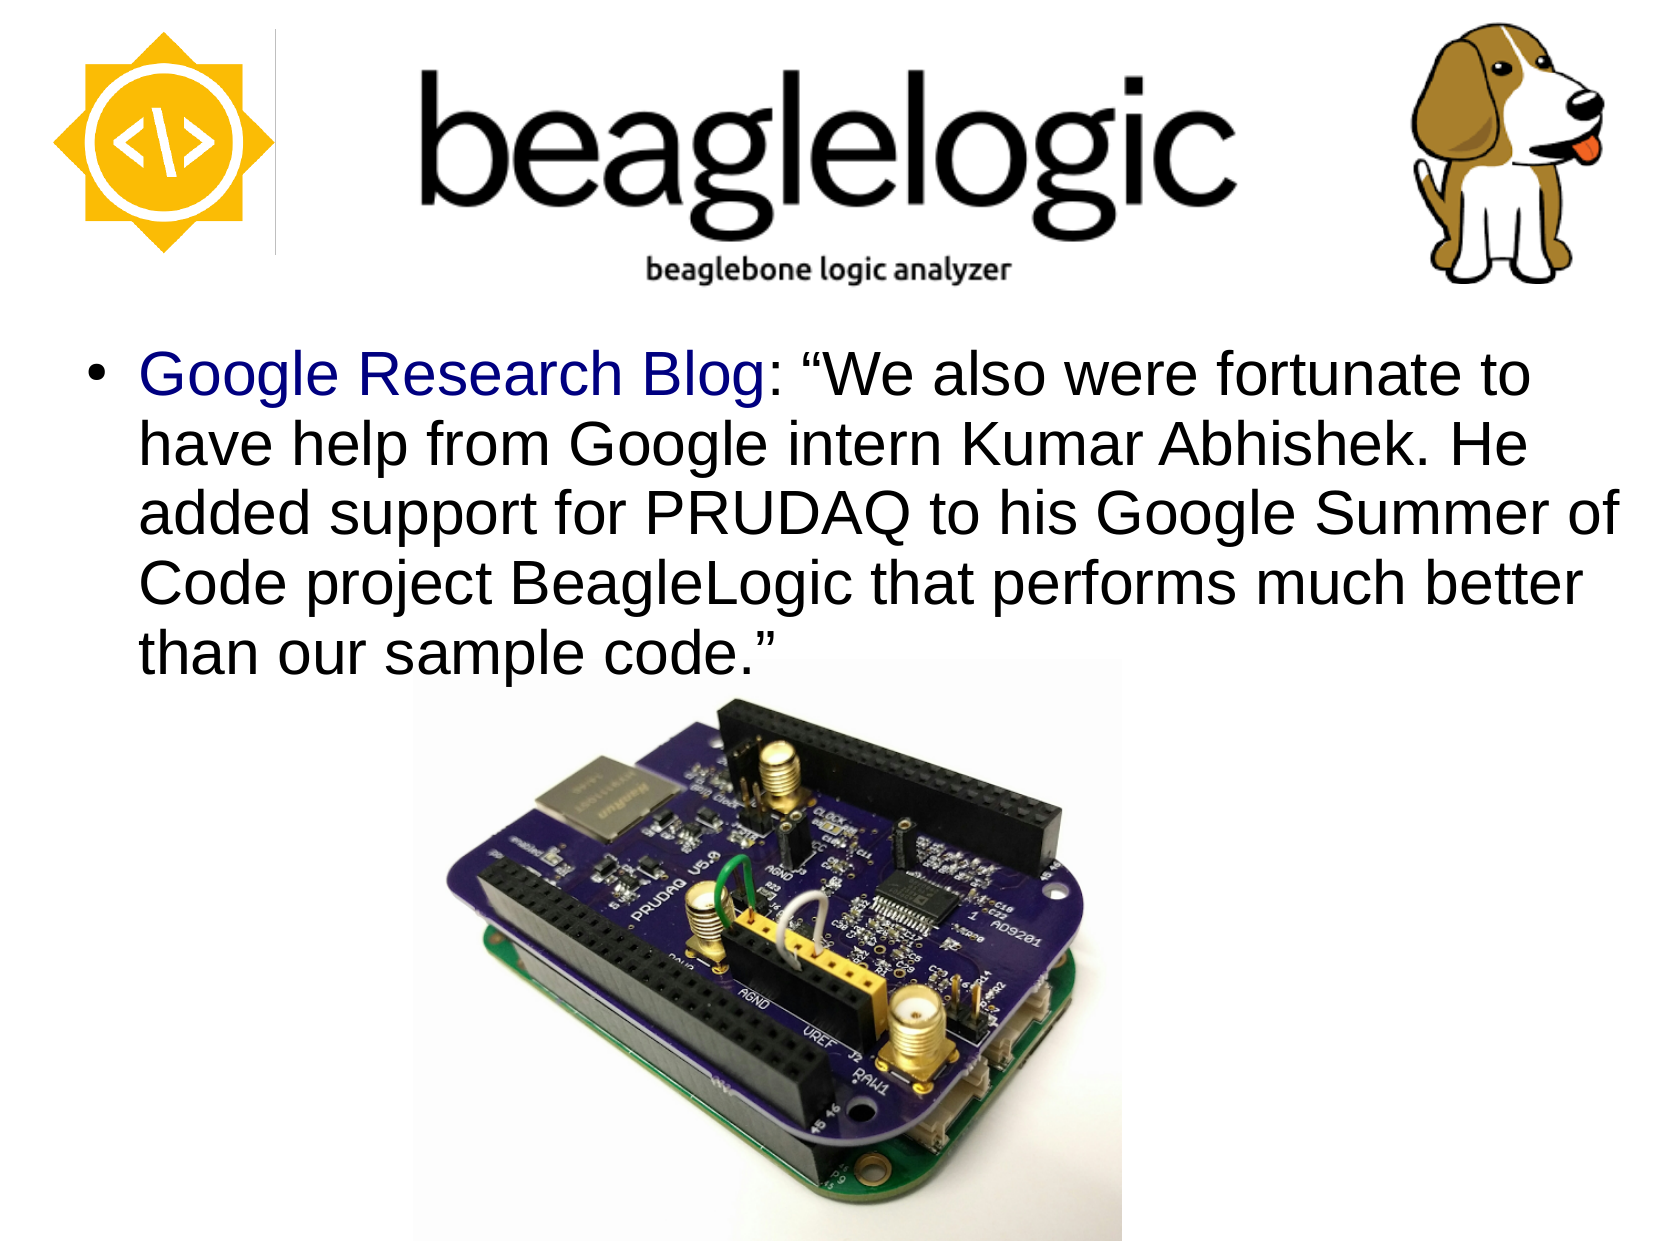

# Google Research Blog: “We also were fortunate to have help from Google intern Kumar Abhishek. He added support for PRUDAQ to his Google Summer of Code project BeagleLogic that performs much better than our sample code.”